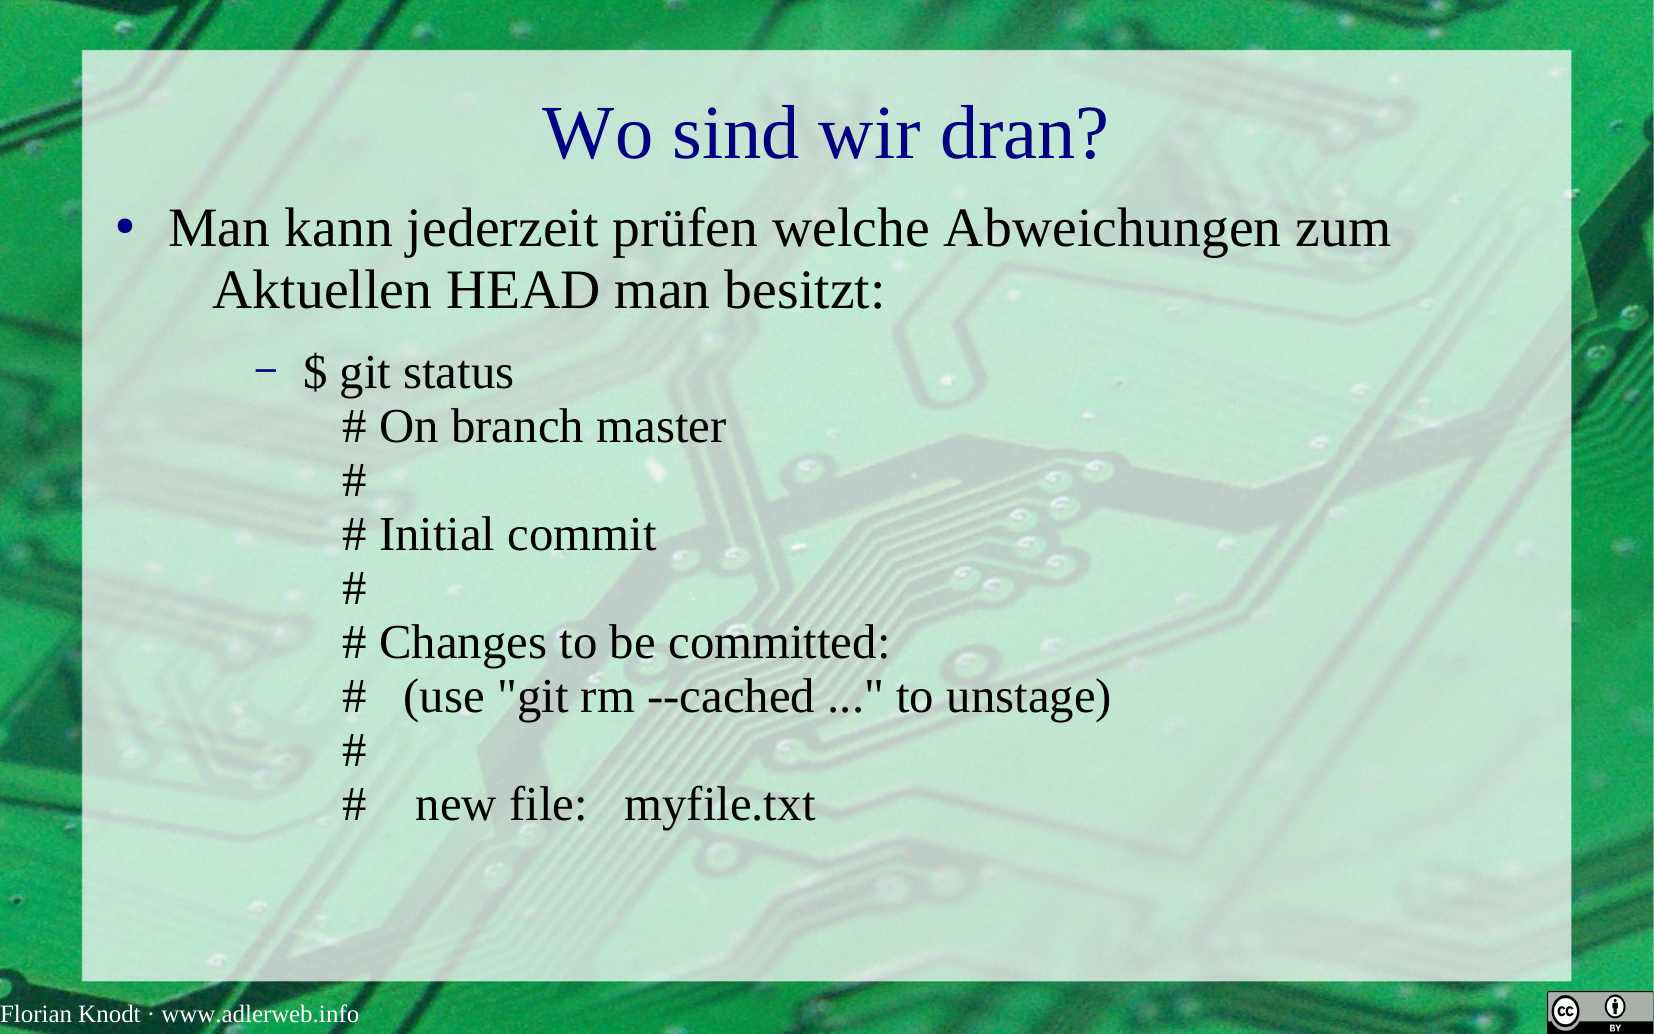

# Wo sind wir dran?
Man kann jederzeit prüfen welche Abweichungen zum Aktuellen HEAD man besitzt:
$ git status
# On branch master
#
# Initial commit
#
# Changes to be committed:
# (use "git rm --cached ..." to unstage)
#
# new file: myfile.txt